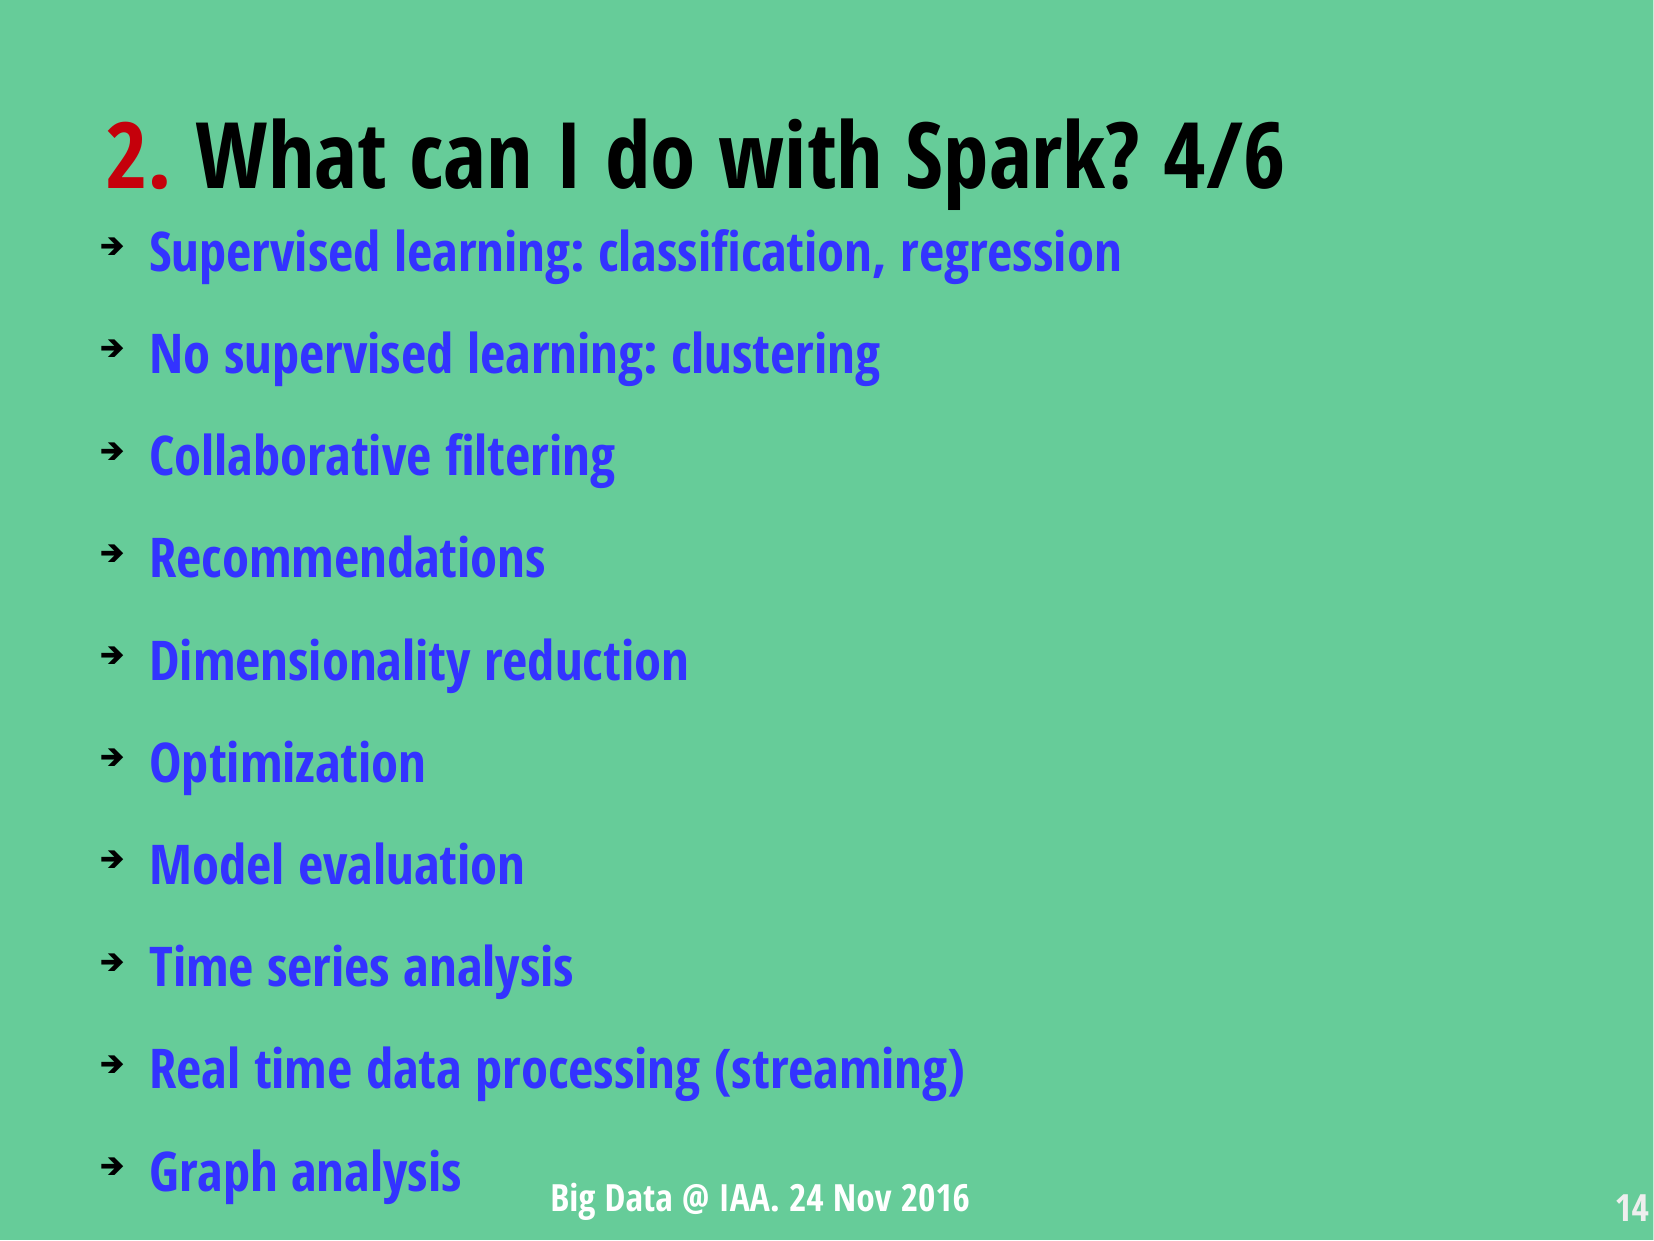

# 2. What can I do with Spark? 4/6
Supervised learning: classification, regression
No supervised learning: clustering
Collaborative filtering
Recommendations
Dimensionality reduction
Optimization
Model evaluation
Time series analysis
Real time data processing (streaming)
Graph analysis
Big Data @ IAA. 24 Nov 2016
14